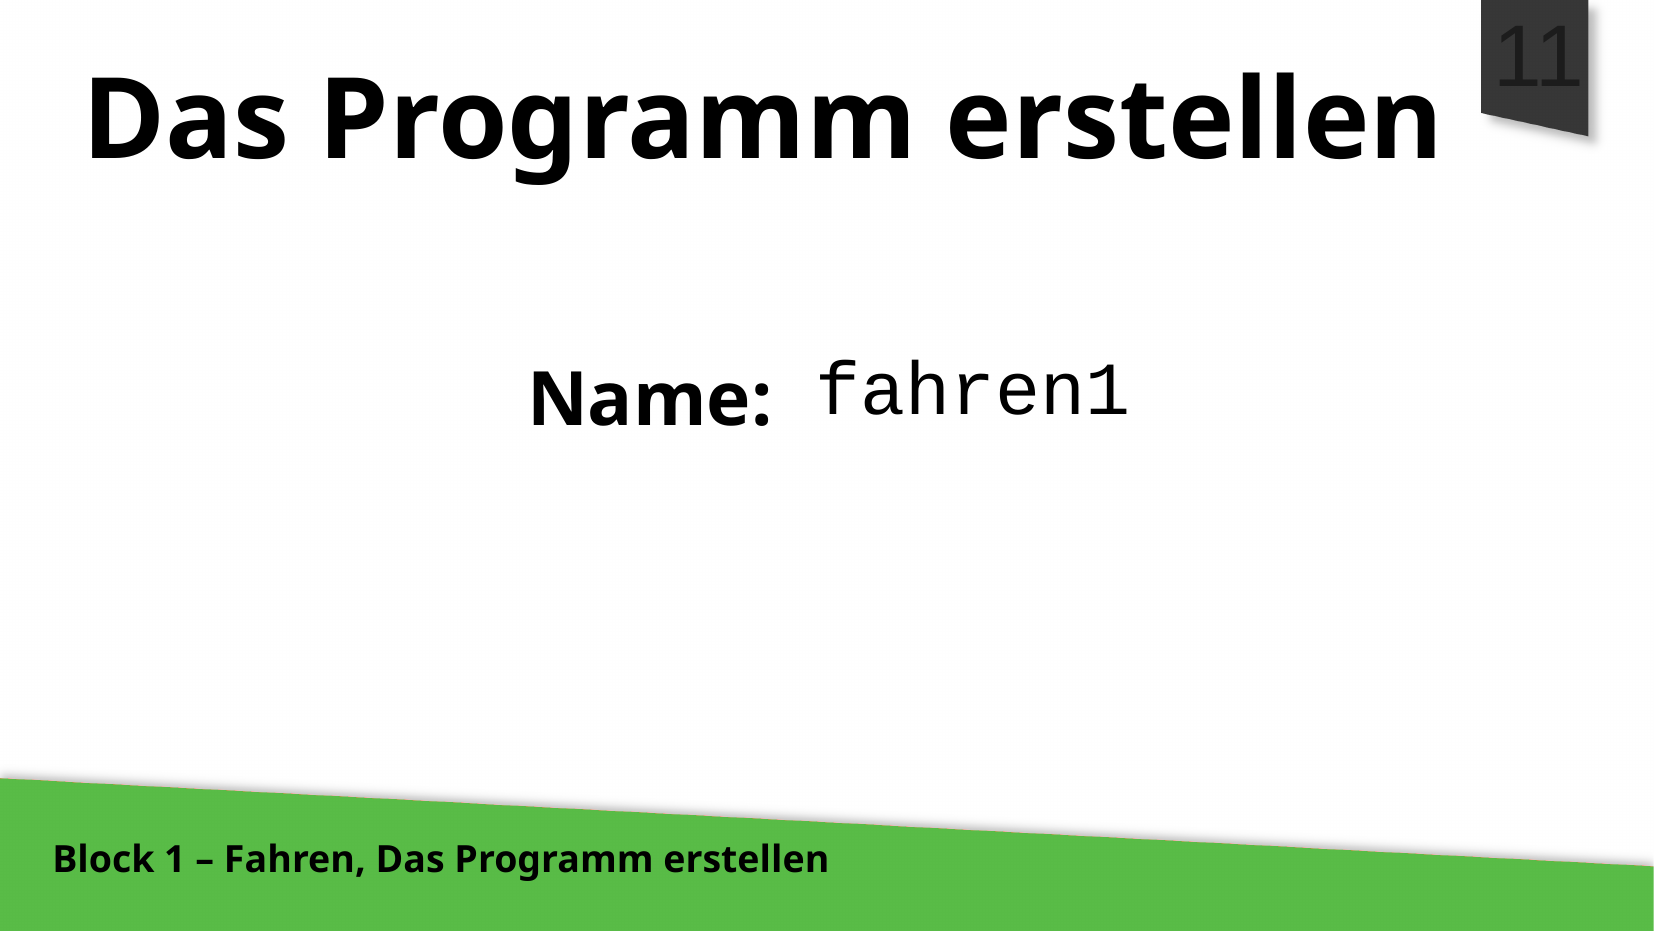

# Das Programm erstellen
Name:
fahren1
Block 1 – Fahren, Das Programm erstellen